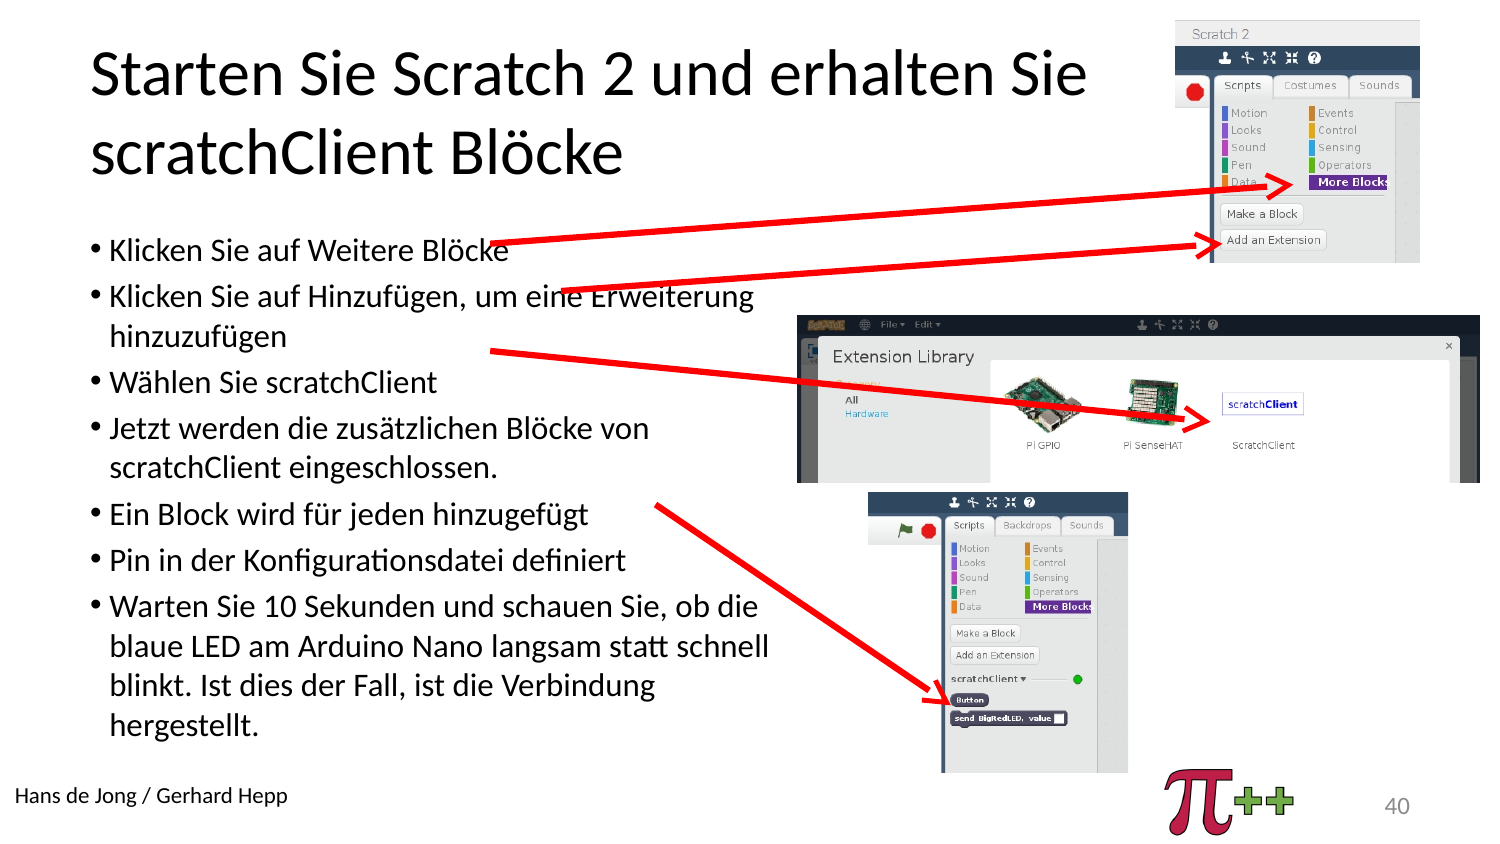

# Starten Sie Scratch 2 und erhalten Sie scratchClient Blöcke
Klicken Sie auf Weitere Blöcke
Klicken Sie auf Hinzufügen, um eine Erweiterung hinzuzufügen
Wählen Sie scratchClient
Jetzt werden die zusätzlichen Blöcke von scratchClient eingeschlossen.
Ein Block wird für jeden hinzugefügt
Pin in der Konfigurationsdatei definiert
Warten Sie 10 Sekunden und schauen Sie, ob die blaue LED am Arduino Nano langsam statt schnell blinkt. Ist dies der Fall, ist die Verbindung hergestellt.